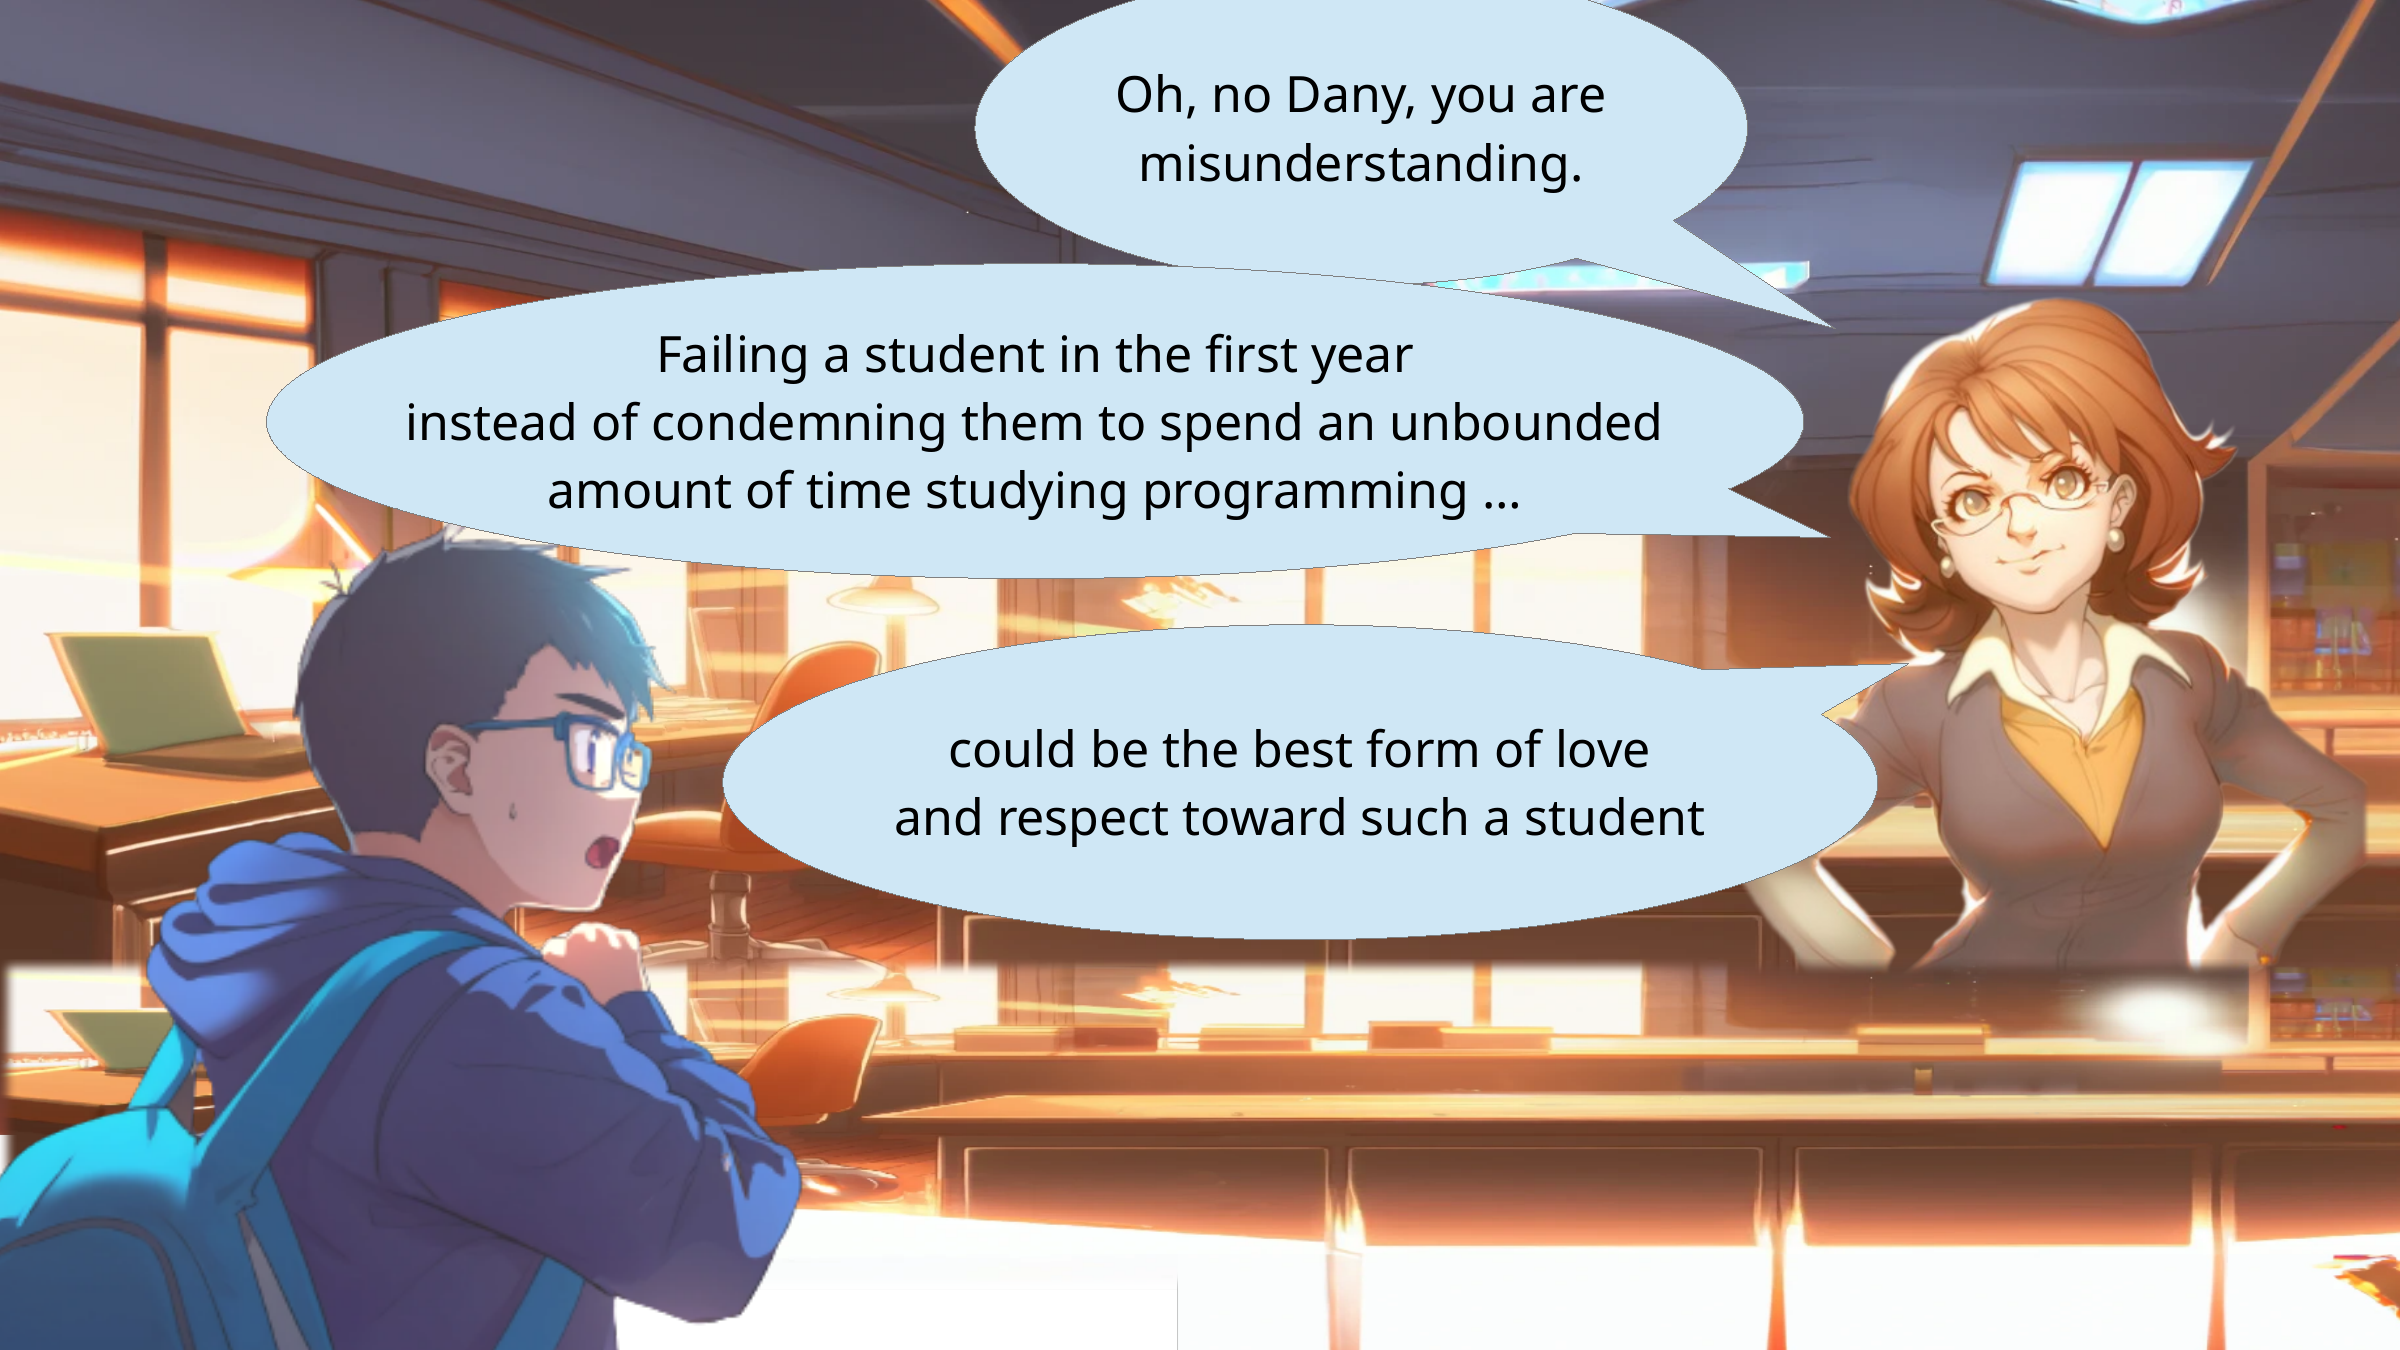

Oh, no Dany, you are
misunderstanding.
Failing a student in the first year
instead of condemning them to spend an unbounded
amount of time studying programming …
could be the best form of love
and respect toward such a student